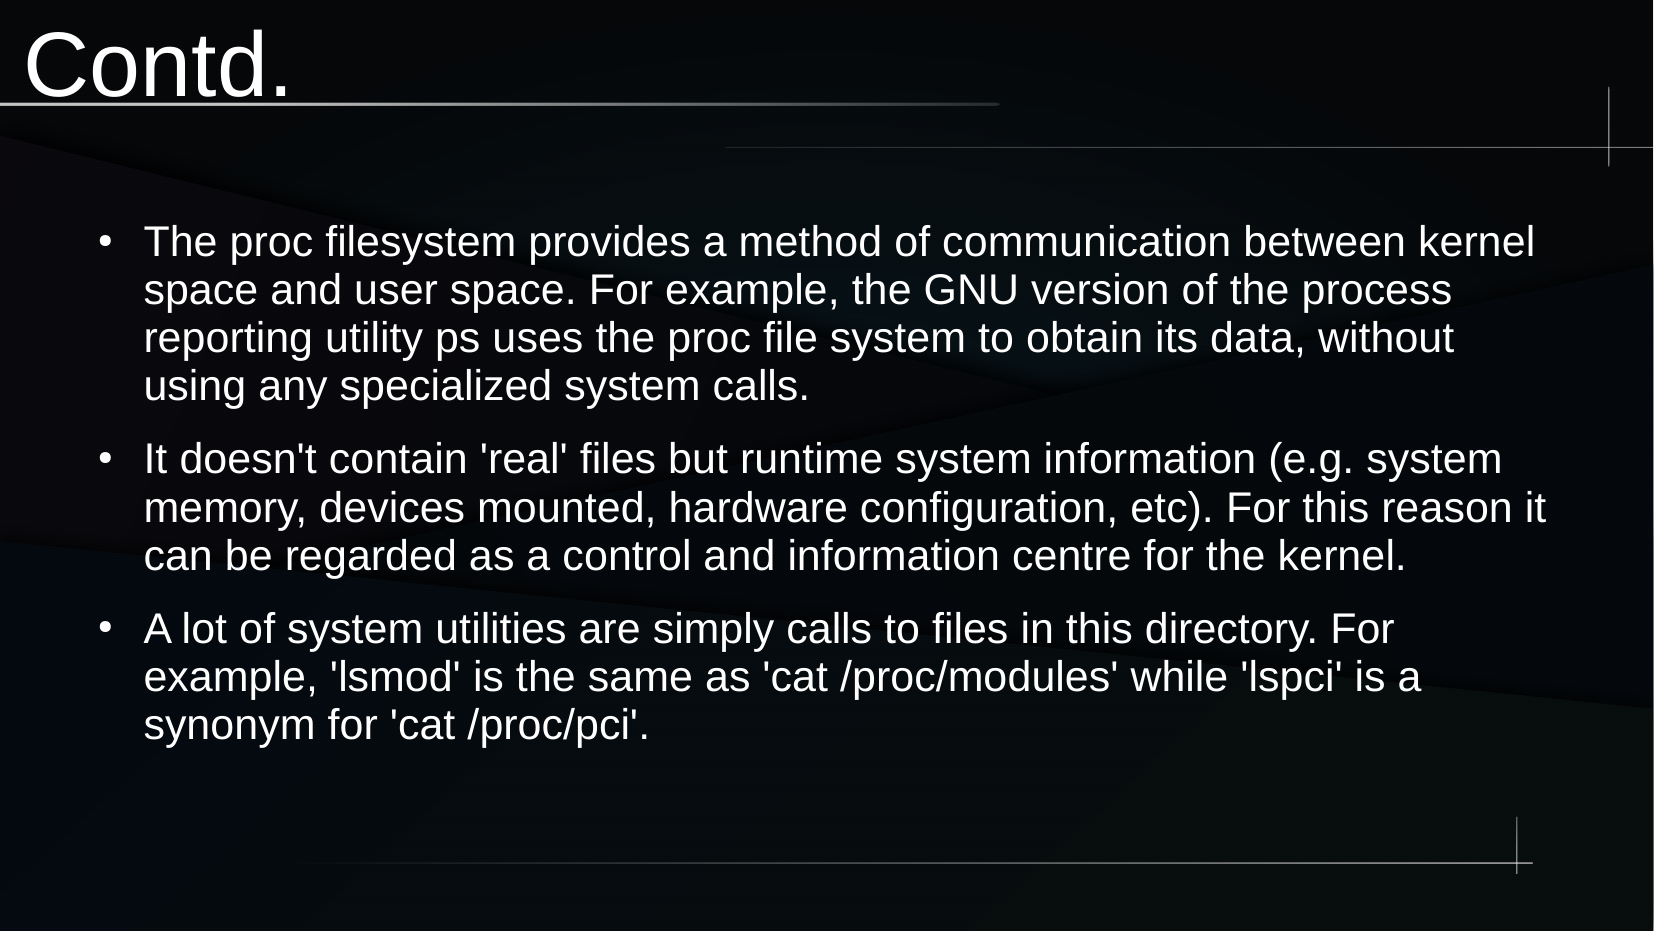

# Contd.
The proc filesystem provides a method of communication between kernel space and user space. For example, the GNU version of the process reporting utility ps uses the proc file system to obtain its data, without using any specialized system calls.
It doesn't contain 'real' files but runtime system information (e.g. system memory, devices mounted, hardware configuration, etc). For this reason it can be regarded as a control and information centre for the kernel.
A lot of system utilities are simply calls to files in this directory. For example, 'lsmod' is the same as 'cat /proc/modules' while 'lspci' is a synonym for 'cat /proc/pci'.